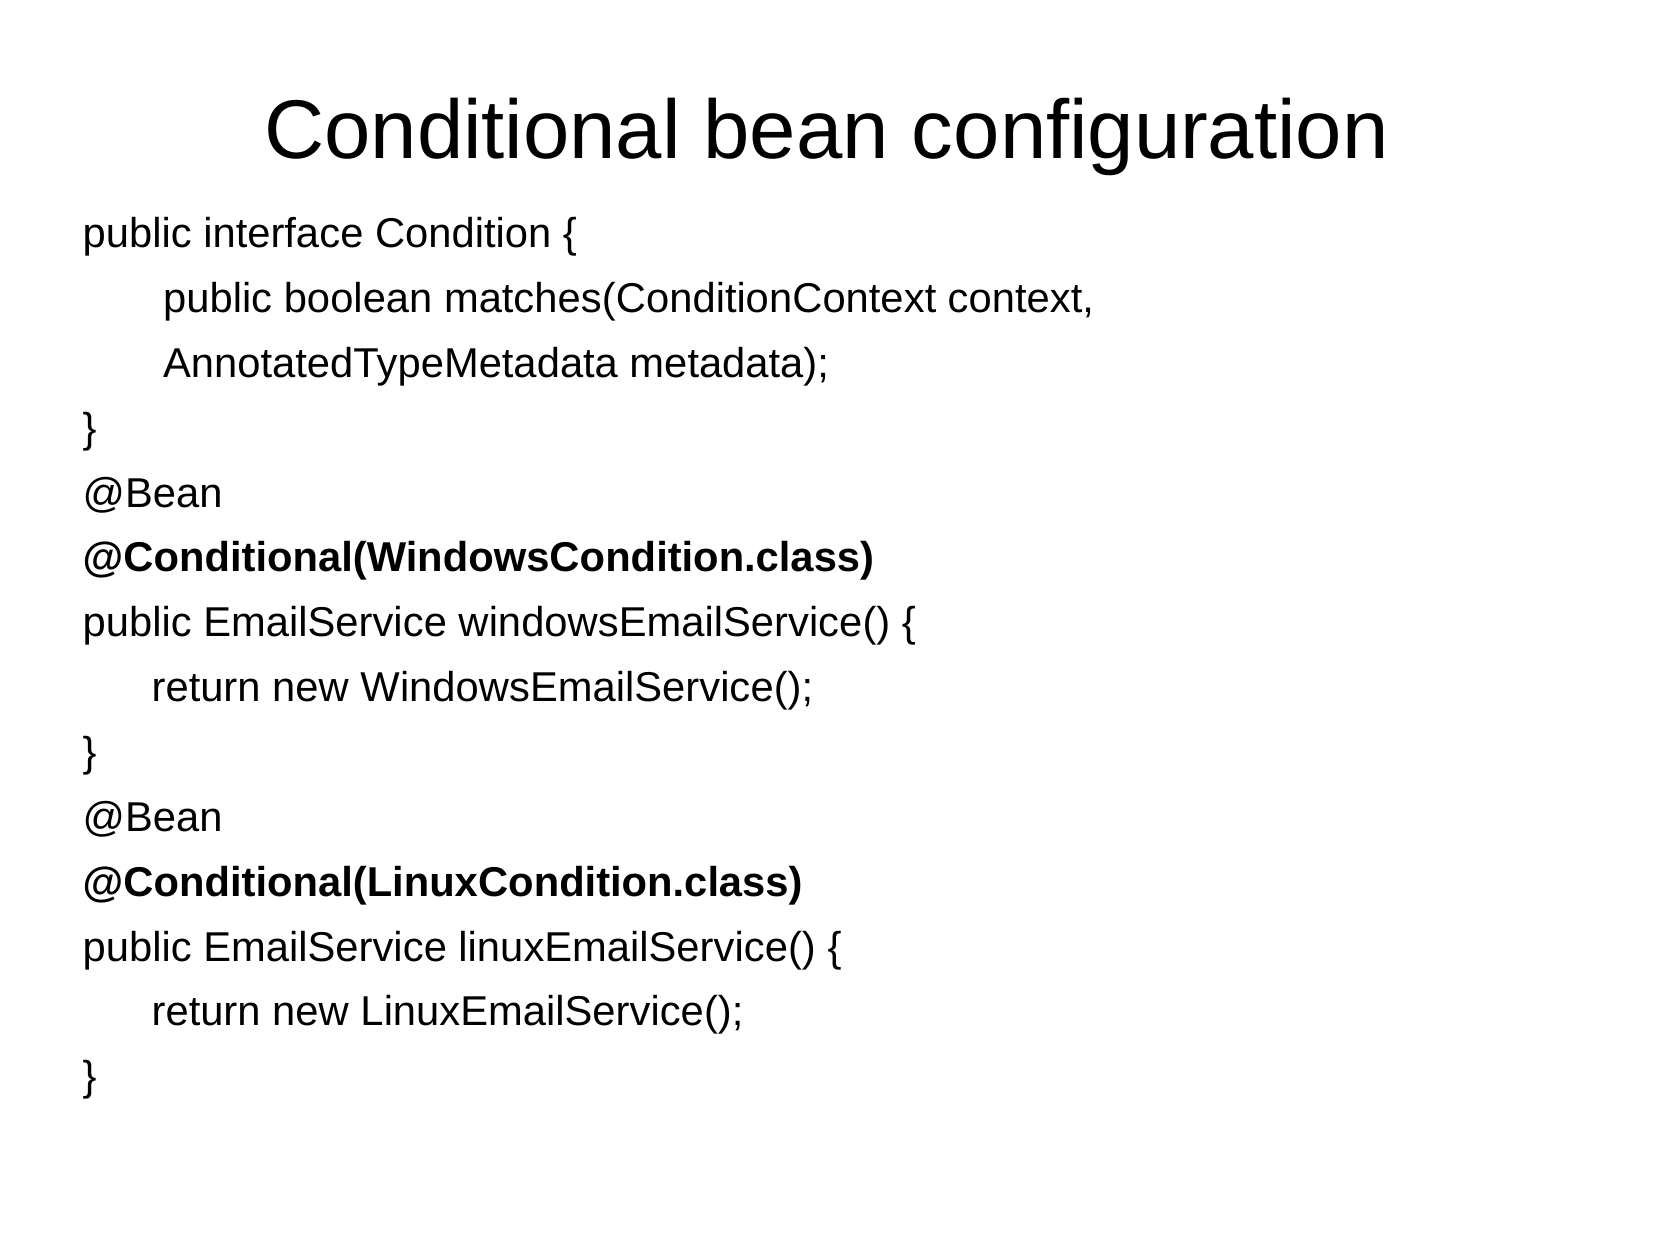

# Conditional bean configuration
public interface Condition {
 public boolean matches(ConditionContext context,
 AnnotatedTypeMetadata metadata);
}
@Bean
@Conditional(WindowsCondition.class)
public EmailService windowsEmailService() {
 return new WindowsEmailService();
}
@Bean
@Conditional(LinuxCondition.class)
public EmailService linuxEmailService() {
 return new LinuxEmailService();
}